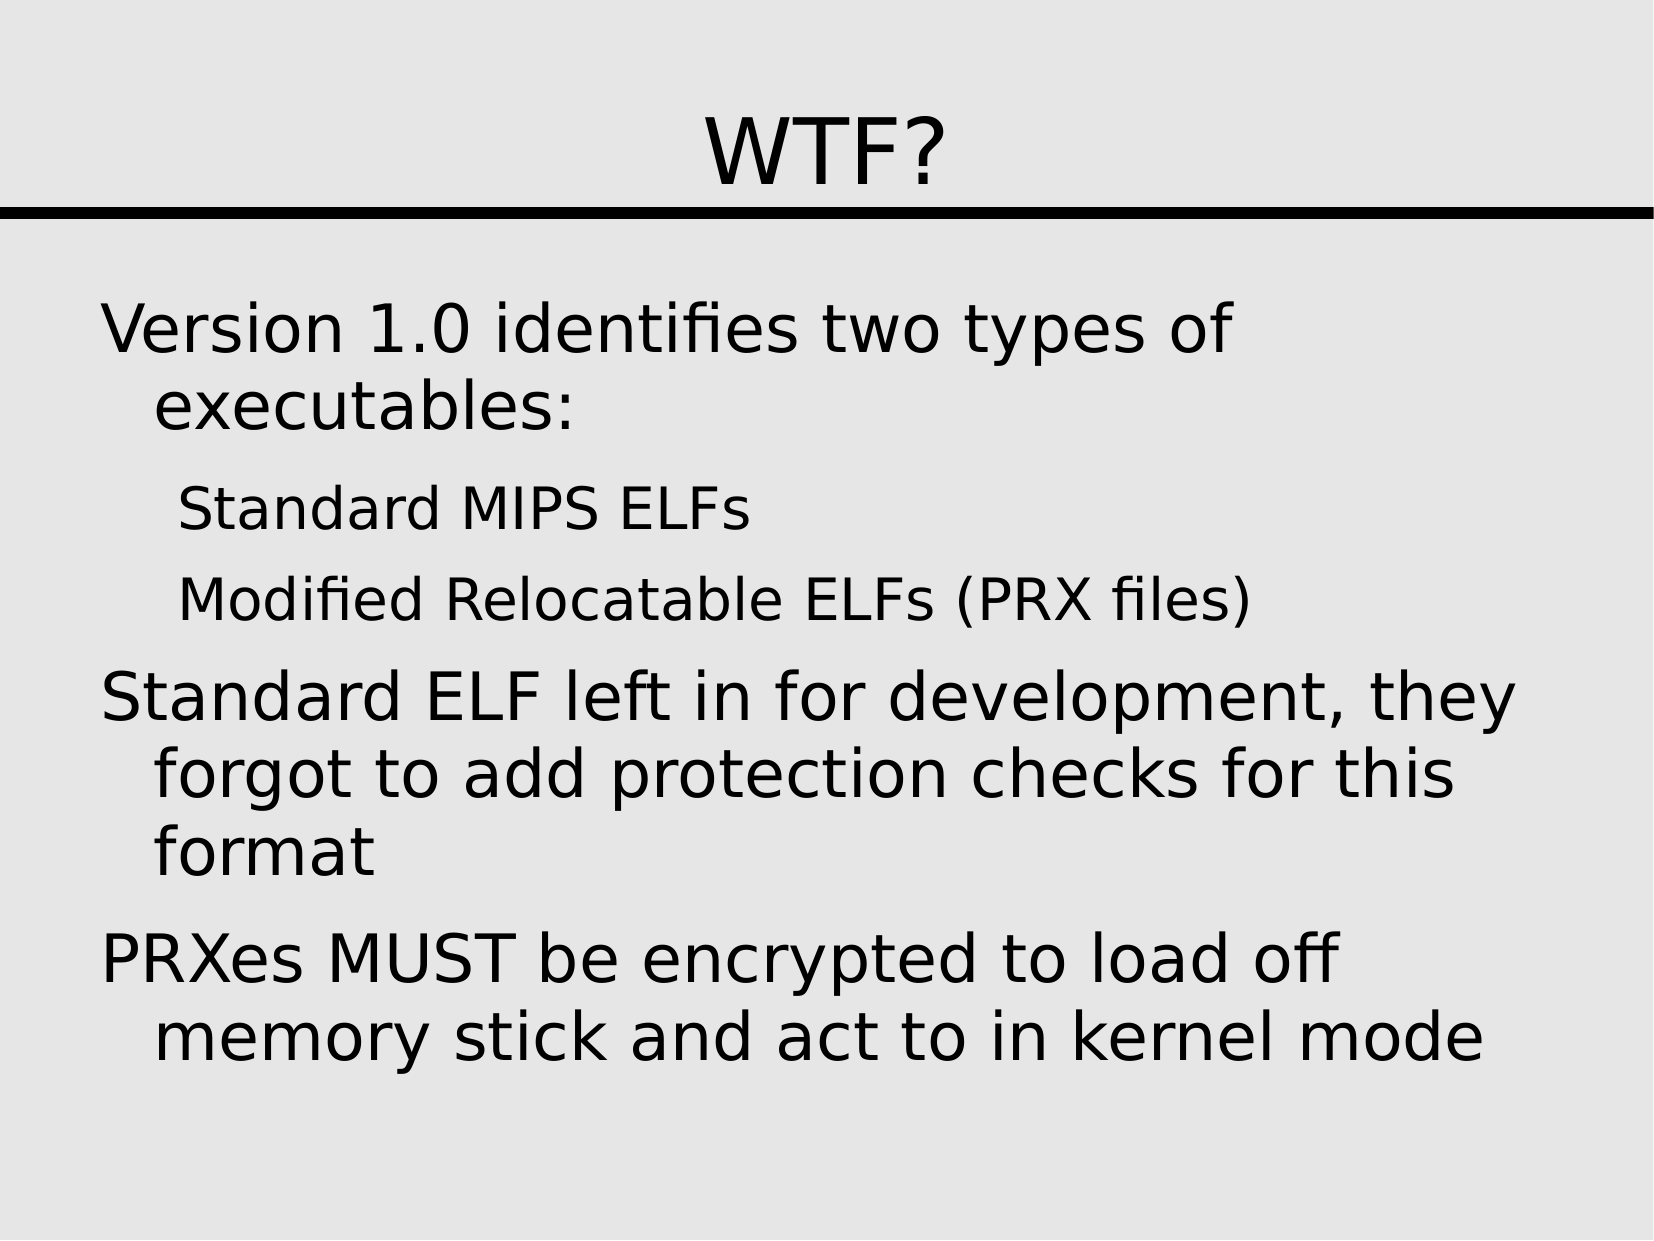

# WTF?
Version 1.0 identifies two types of executables:
Standard MIPS ELFs
Modified Relocatable ELFs (PRX files)
Standard ELF left in for development, they forgot to add protection checks for this format
PRXes MUST be encrypted to load off memory stick and act to in kernel mode